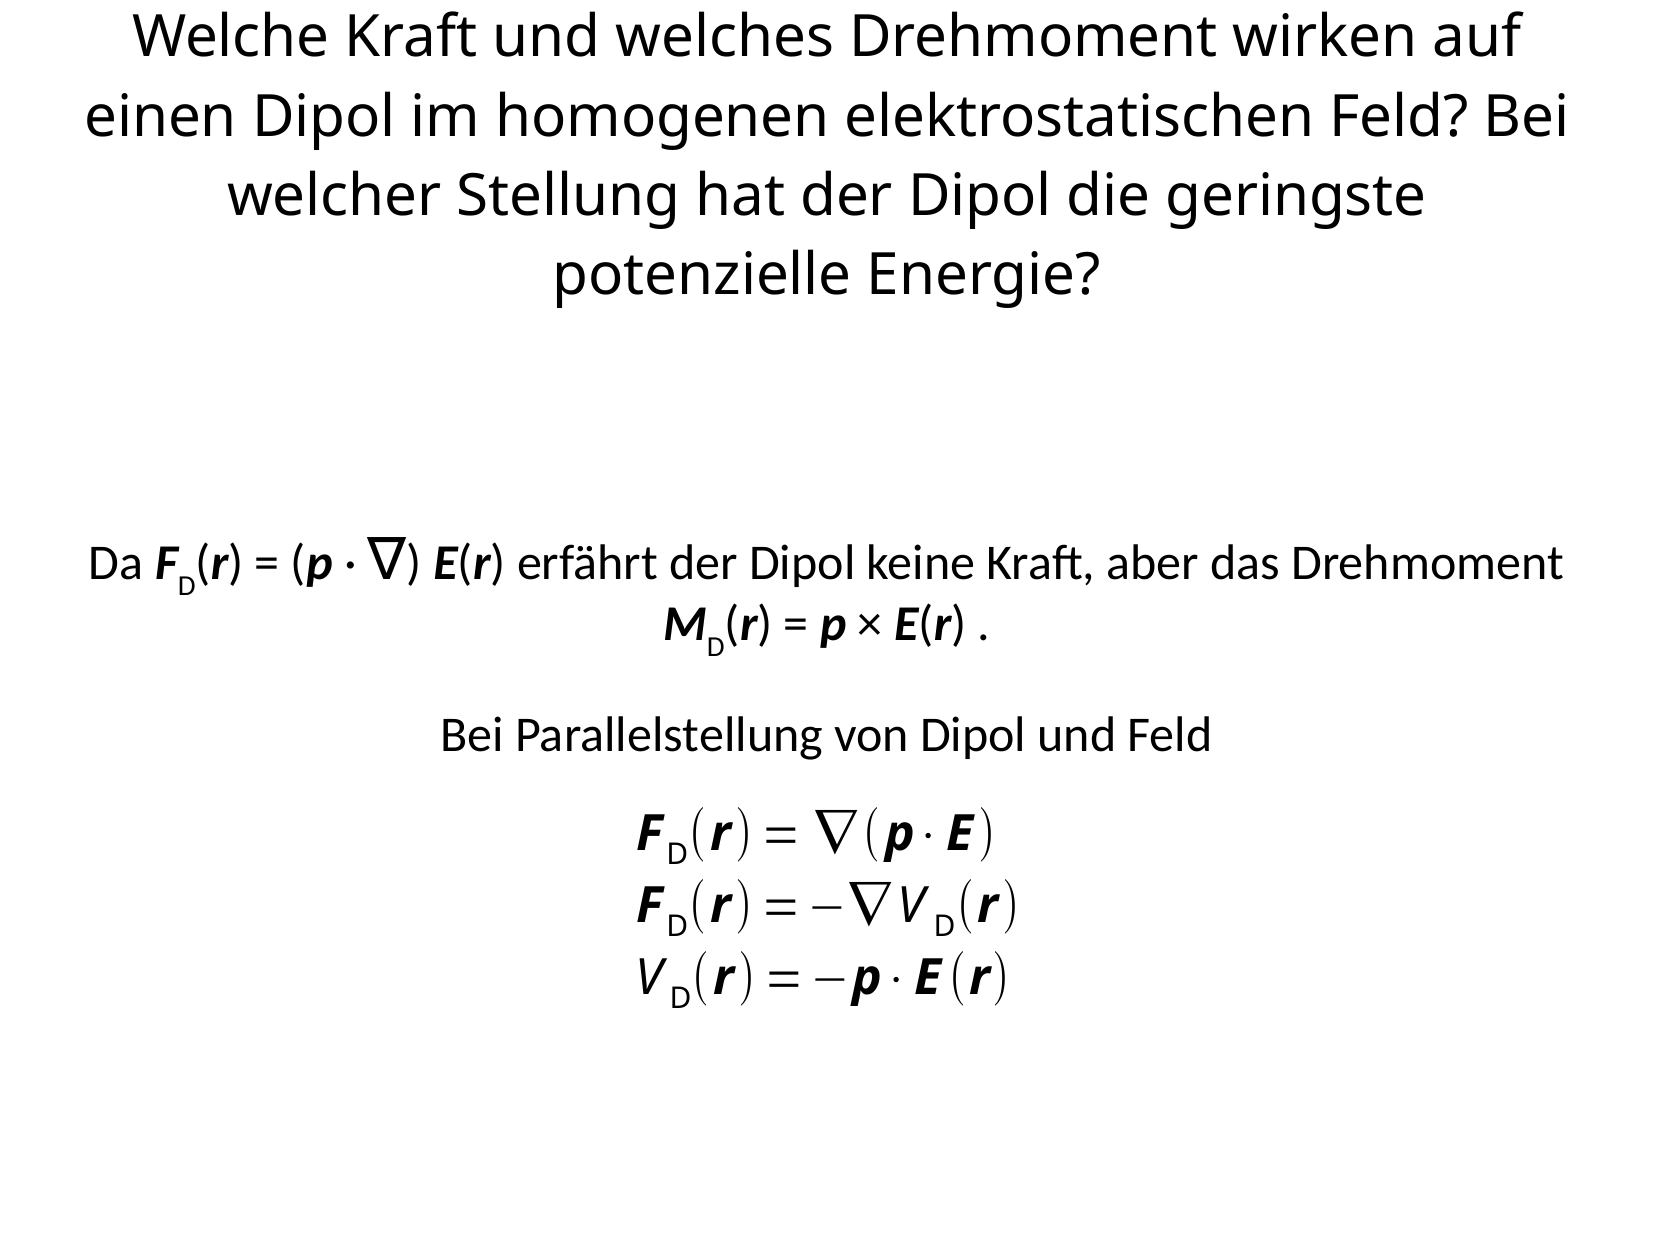

# Welche Kraft und welches Drehmoment wirken auf einen Dipol im homogenen elektrostatischen Feld? Bei welcher Stellung hat der Dipol die geringste potenzielle Energie?
Da FD(r) = (p · ∇) E(r) erfährt der Dipol keine Kraft, aber das Drehmoment
MD(r) = p × E(r) .
Bei Parallelstellung von Dipol und Feld